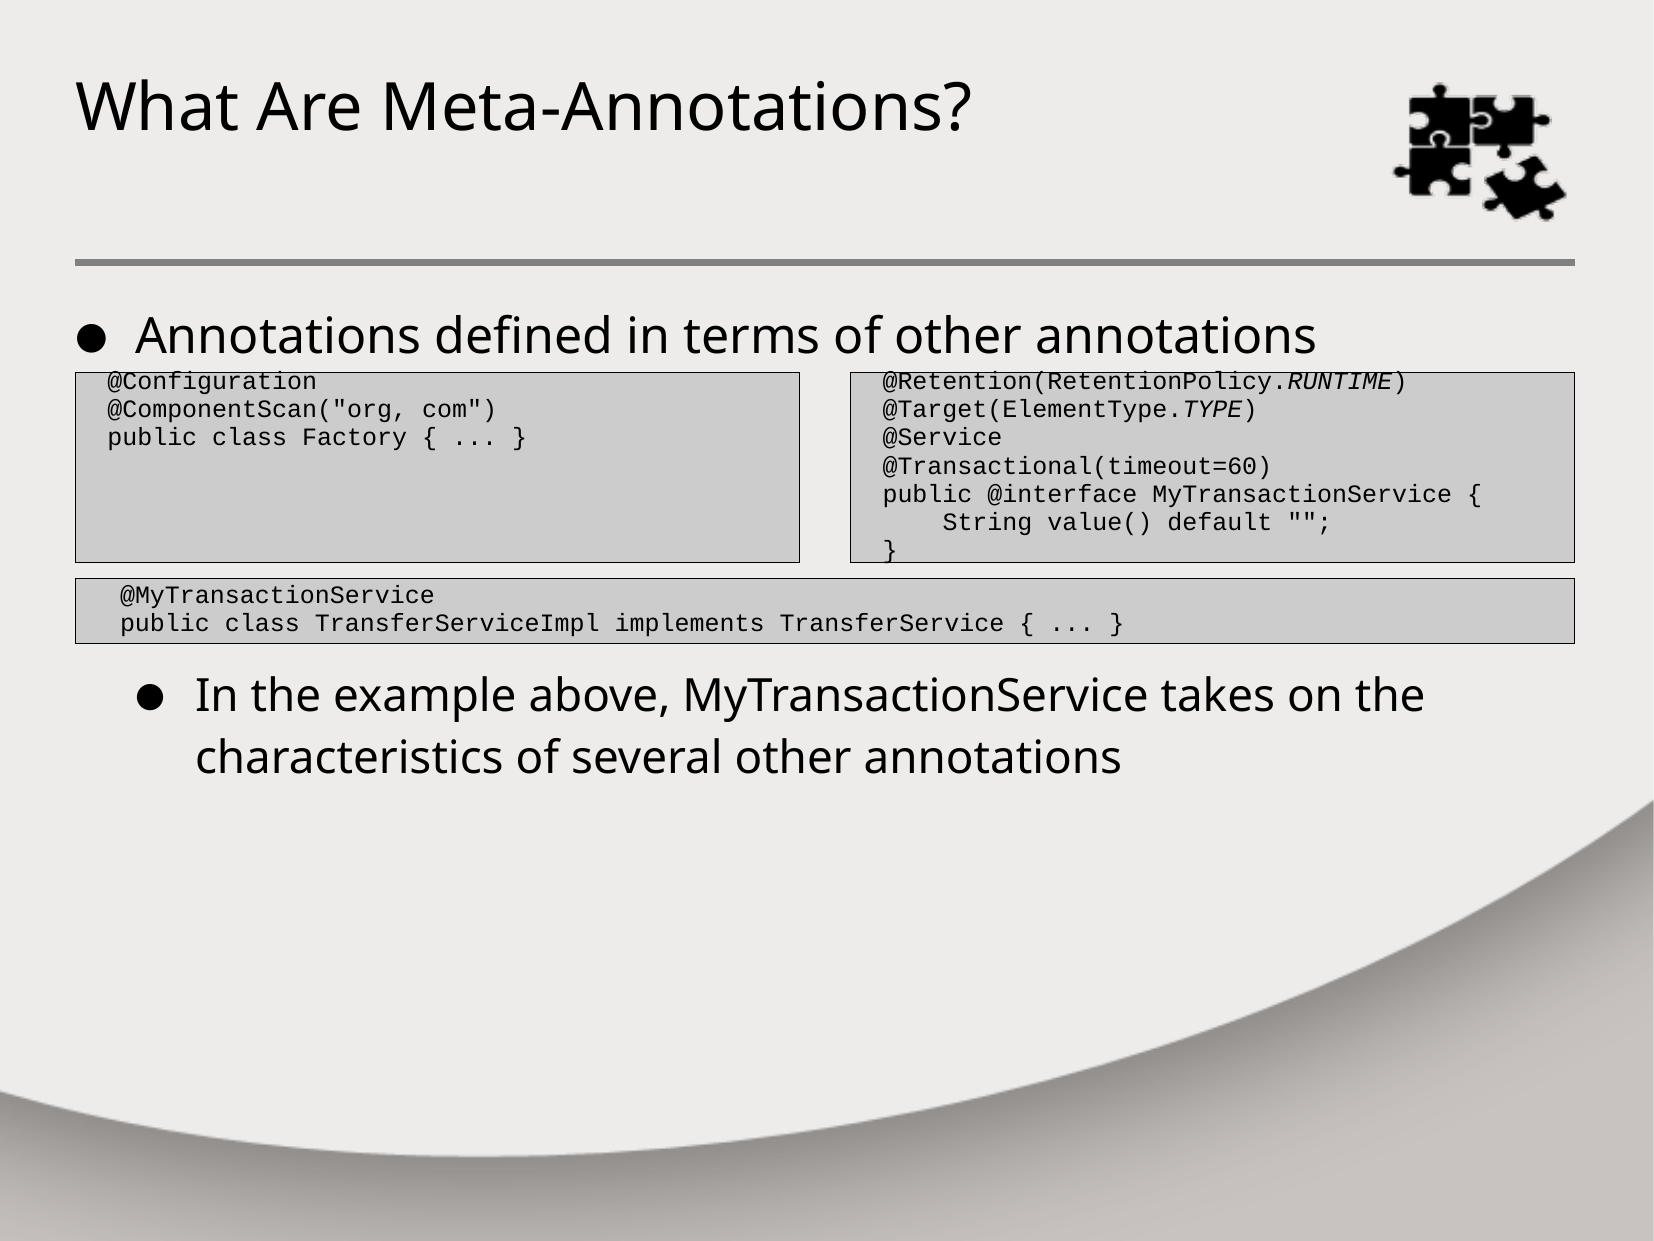

# What Are Meta-Annotations?
Annotations defined in terms of other annotations
In the example above, MyTransactionService takes on the characteristics of several other annotations
@Configuration
@ComponentScan("org, com")
public class Factory { ... }
@Retention(RetentionPolicy.RUNTIME)
@Target(ElementType.TYPE)
@Service
@Transactional(timeout=60)
public @interface MyTransactionService {
 String value() default "";
}
@MyTransactionService
public class TransferServiceImpl implements TransferService { ... }